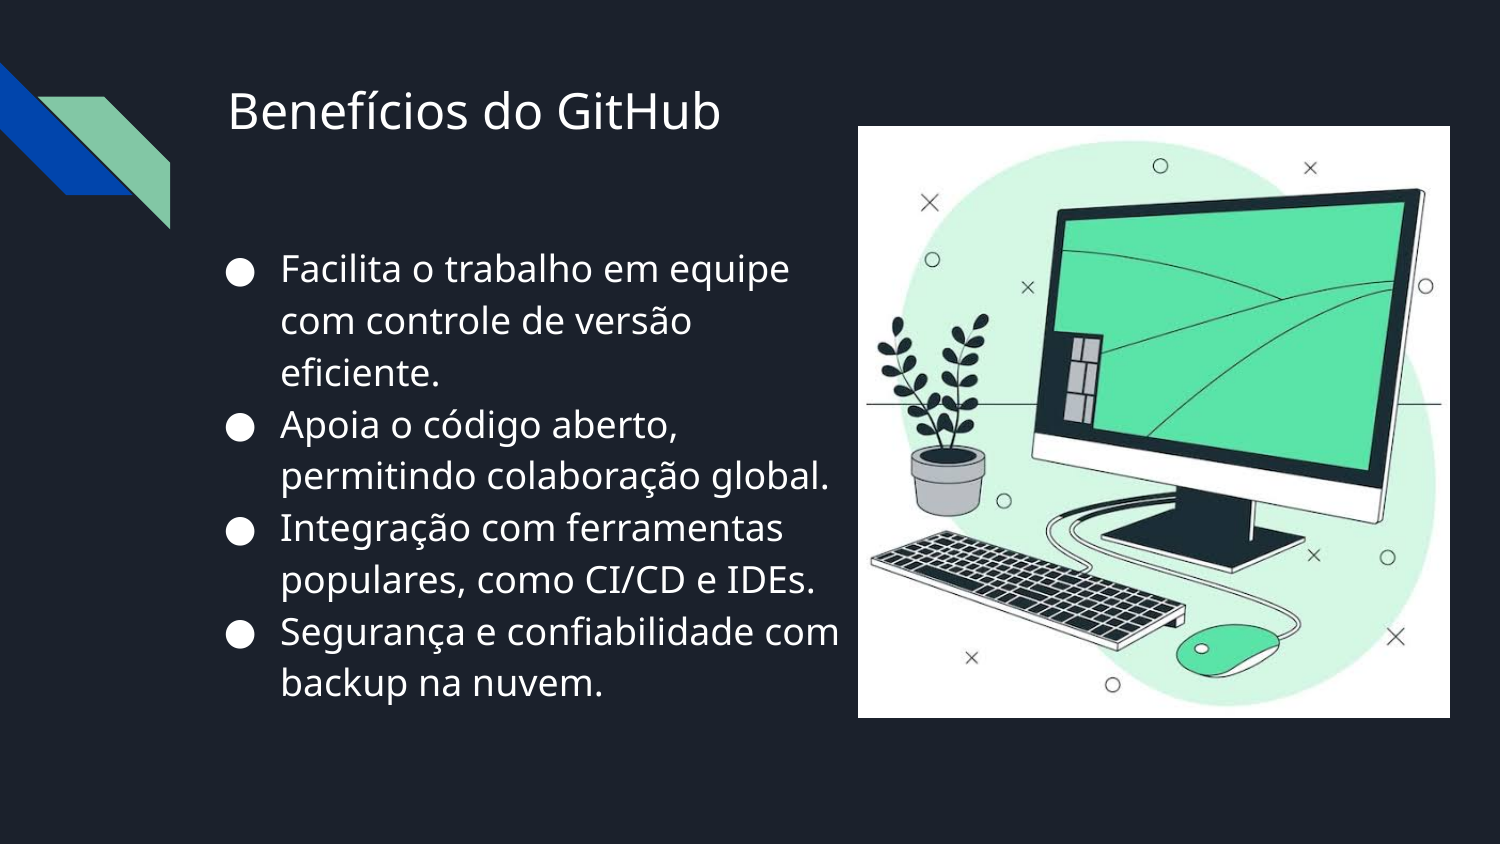

# Benefícios do GitHub
Facilita o trabalho em equipe com controle de versão eficiente.
Apoia o código aberto, permitindo colaboração global.
Integração com ferramentas populares, como CI/CD e IDEs.
Segurança e confiabilidade com backup na nuvem.